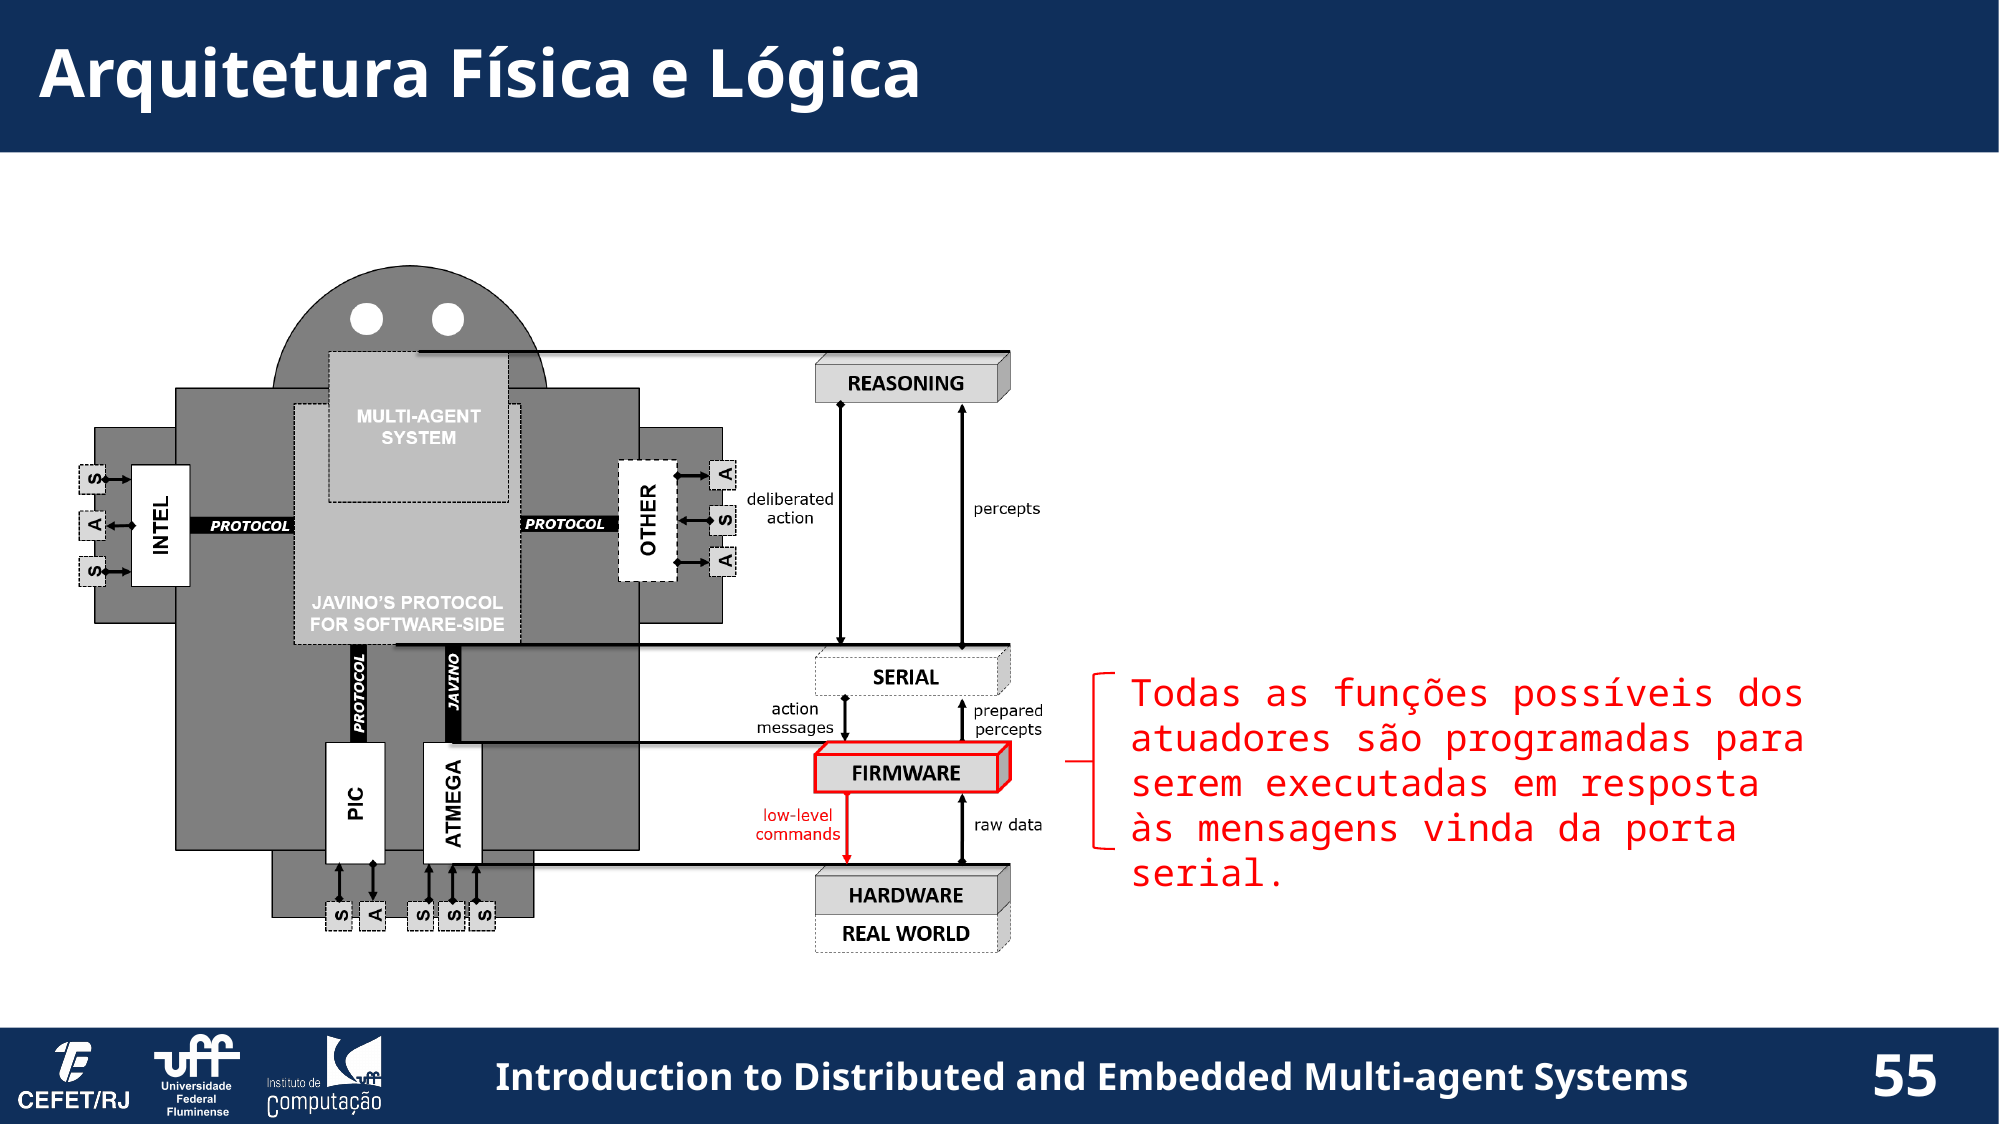

Arquitetura Física e Lógica
Todas as funções possíveis dos atuadores são programadas para serem executadas em resposta às mensagens vinda da porta serial.